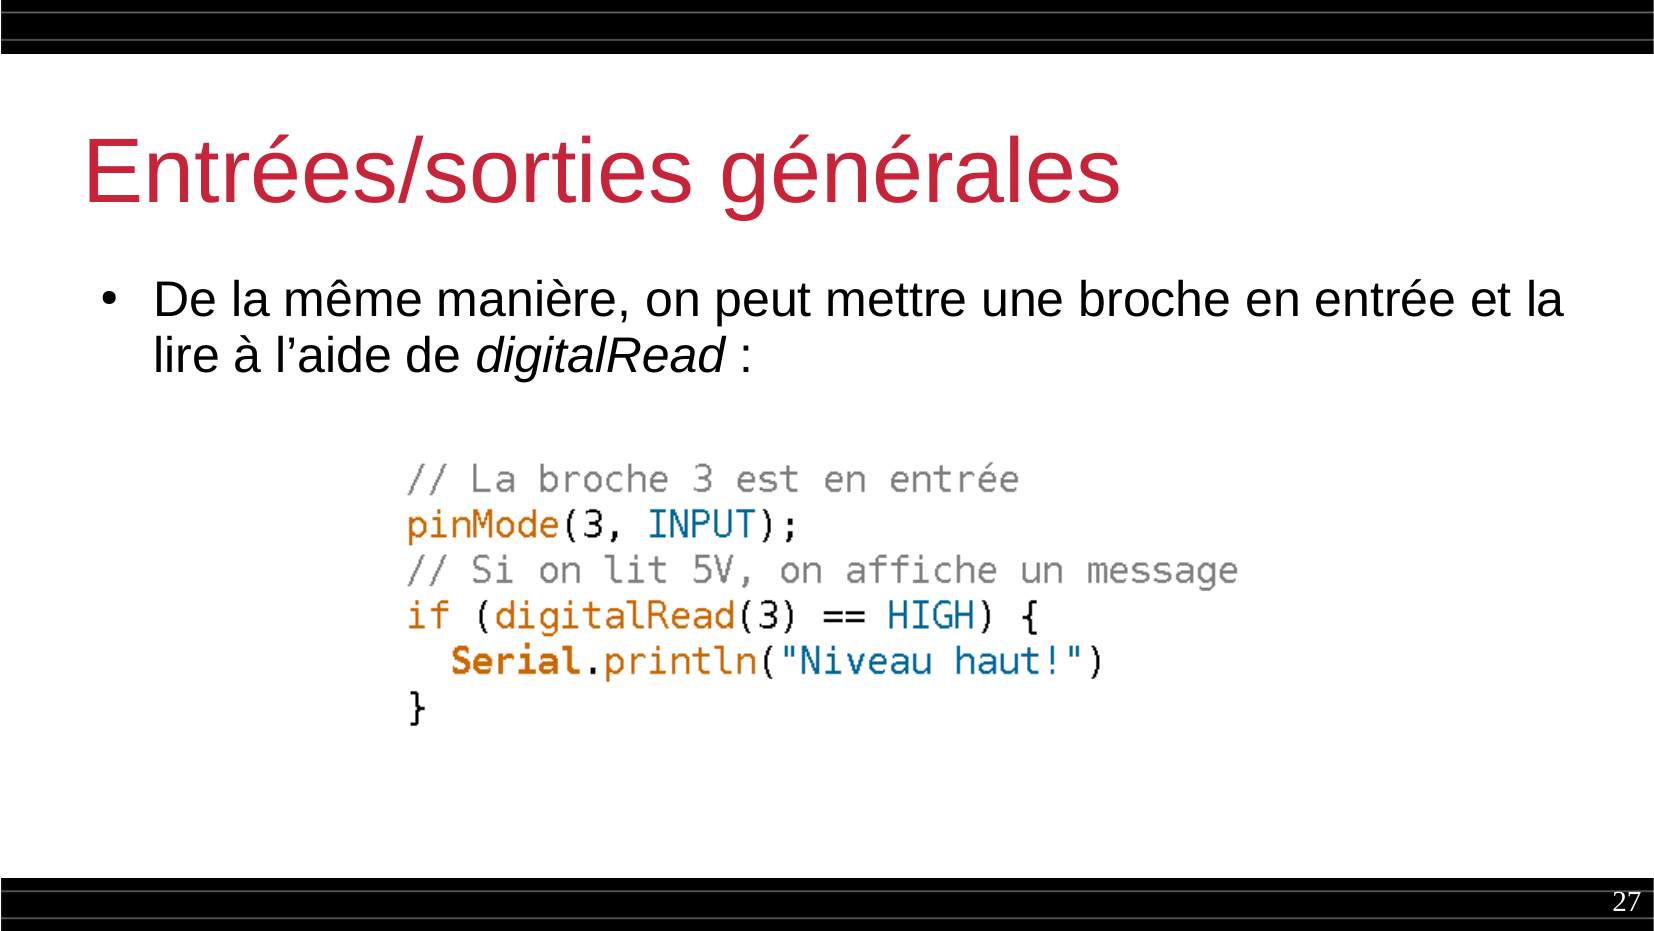

# Entrées/sorties générales
De la même manière, on peut mettre une broche en entrée et la lire à l’aide de digitalRead :